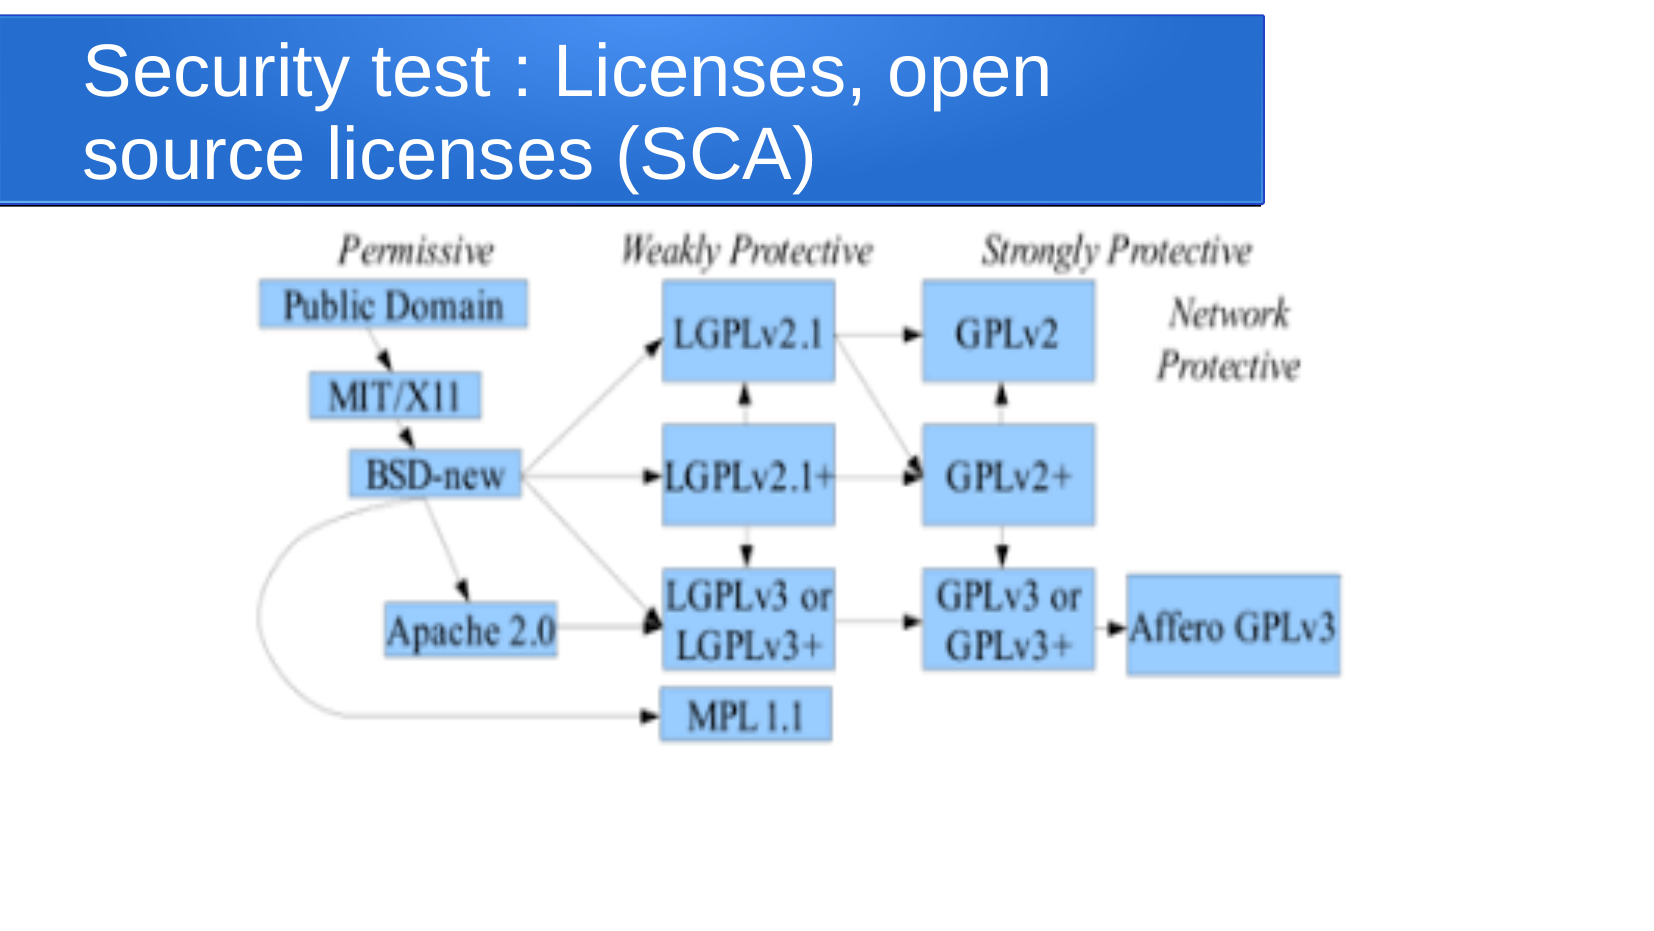

# Security test : Licenses, open source licenses (SCA)